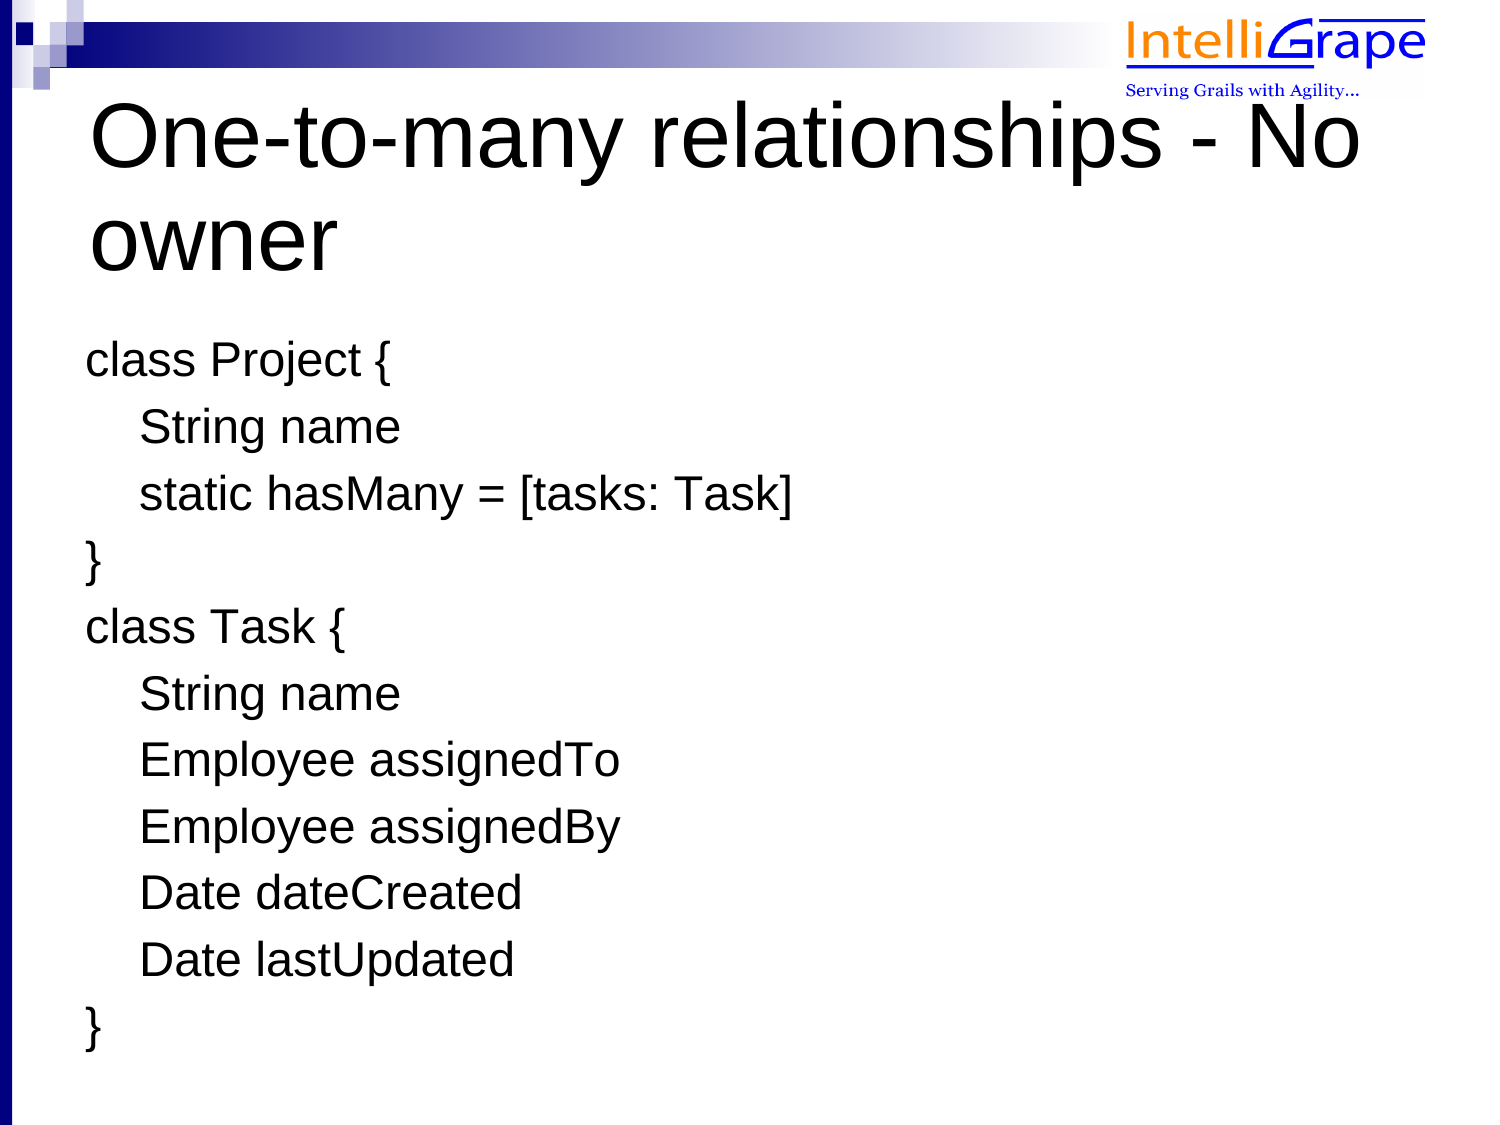

# One-to-many relationships - No owner
class Project {
 String name
 static hasMany = [tasks: Task]
}
class Task {
 String name
 Employee assignedTo
 Employee assignedBy
 Date dateCreated
 Date lastUpdated
}